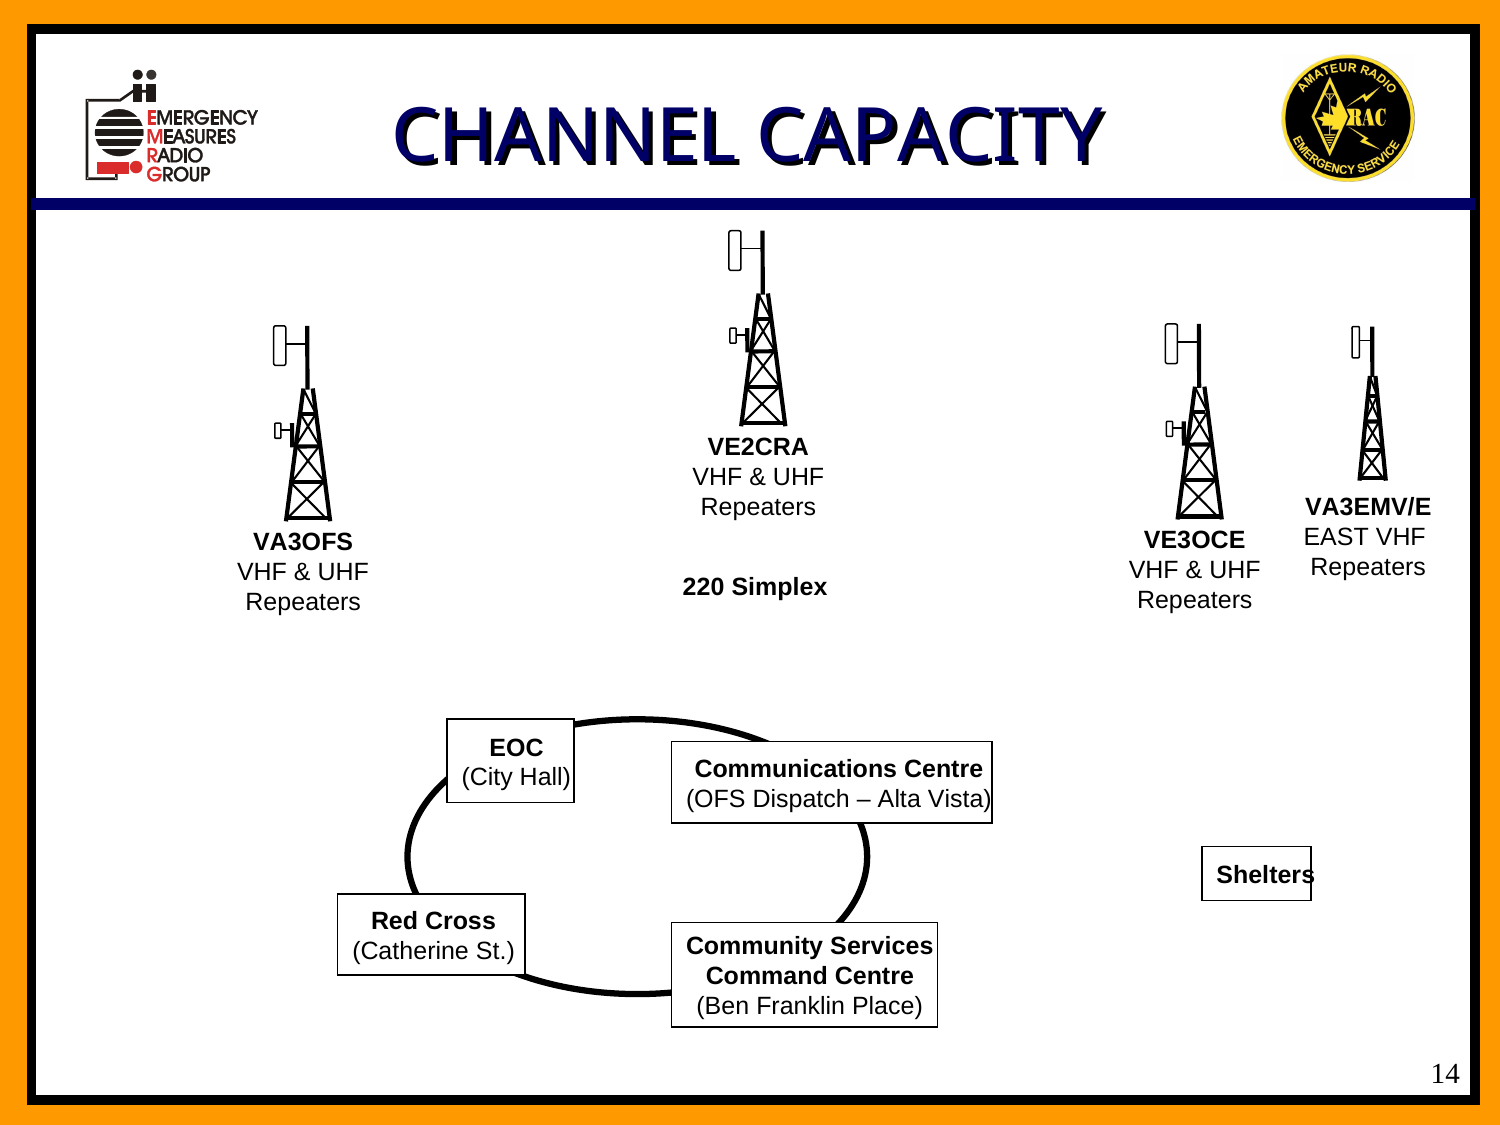

CHANNEL CAPACITY
VE2CRA
VHF & UHF
Repeaters
VA3OFS
VHF & UHF
Repeaters
VA3EMV/E
EAST VHF
Repeaters
VE3OCE
VHF & UHF
Repeaters
220 Simplex
EOC
(City Hall)
Communications Centre
(OFS Dispatch – Alta Vista)
Shelters
Red Cross
(Catherine St.)
Community Services
Command Centre
(Ben Franklin Place)
14